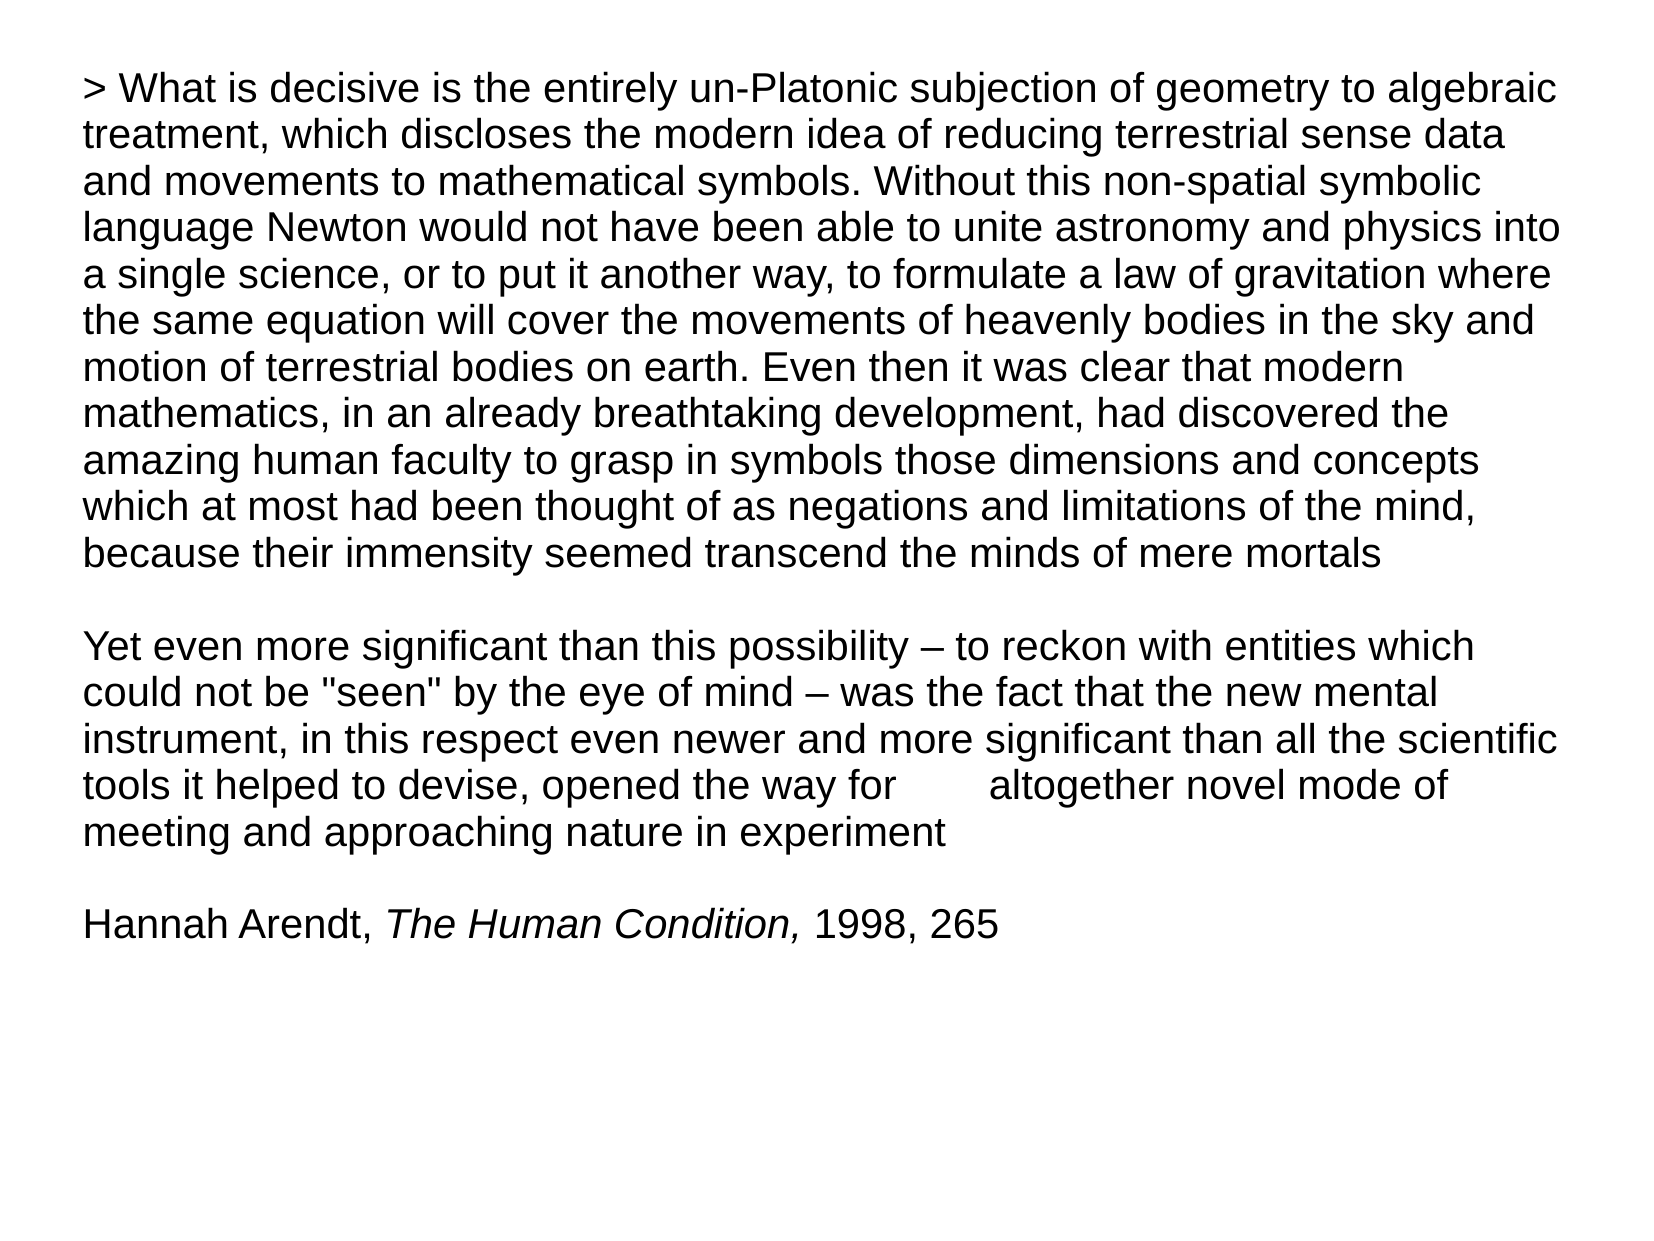

# > What is decisive is the entirely un-Platonic subjection of geometry to algebraic treatment, which discloses the modern idea of reducing terrestrial sense data and movements to mathematical symbols. Without this non-spatial symbolic language Newton would not have been able to unite astronomy and physics into a single science, or to put it another way, to formulate a law of gravitation where the same equation will cover the movements of heavenly bodies in the sky and motion of terrestrial bodies on earth. Even then it was clear that modern mathematics, in an already breathtaking development, had discovered the amazing human faculty to grasp in symbols those dimensions and concepts which at most had been thought of as negations and limitations of the mind, because their immensity seemed transcend the minds of mere mortals
Yet even more significant than this possibility – to reckon with entities which could not be "seen" by the eye of mind – was the fact that the new mental instrument, in this respect even newer and more significant than all the scientific tools it helped to devise, opened the way for altogether novel mode of meeting and approaching nature in experiment
Hannah Arendt, The Human Condition, 1998, 265